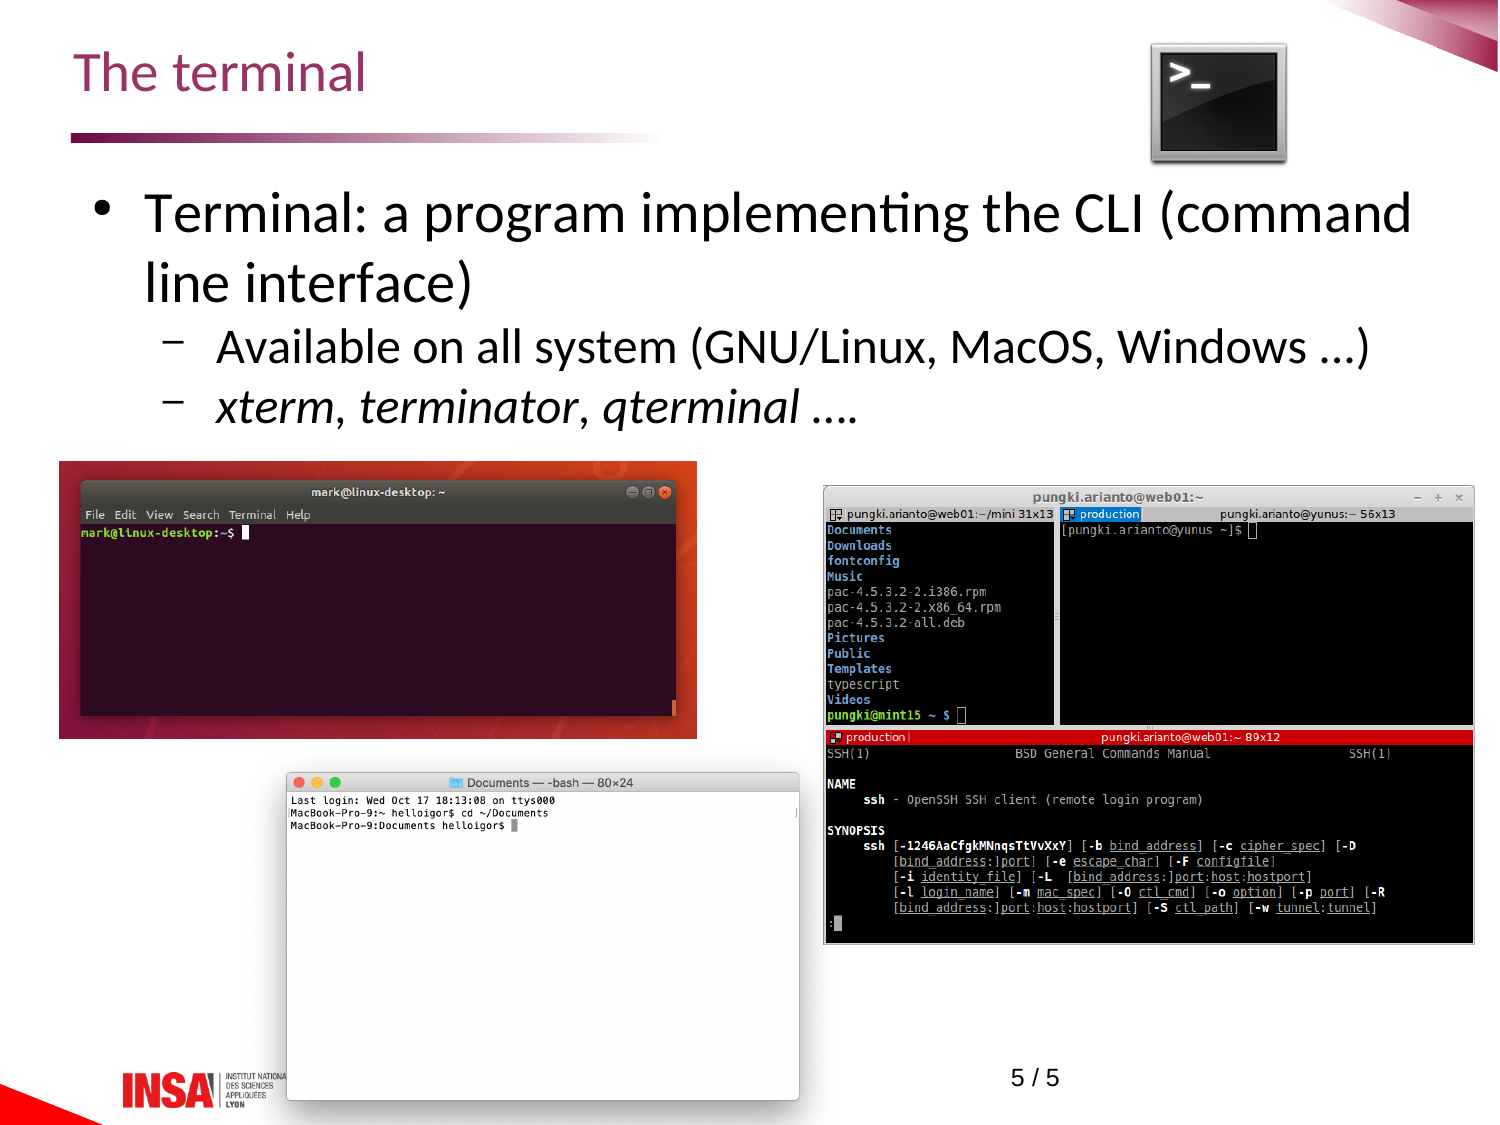

The terminal
# Terminal: a program implementing the CLI (command line interface)
Available on all system (GNU/Linux, MacOS, Windows ...)
xterm, terminator, qterminal ….